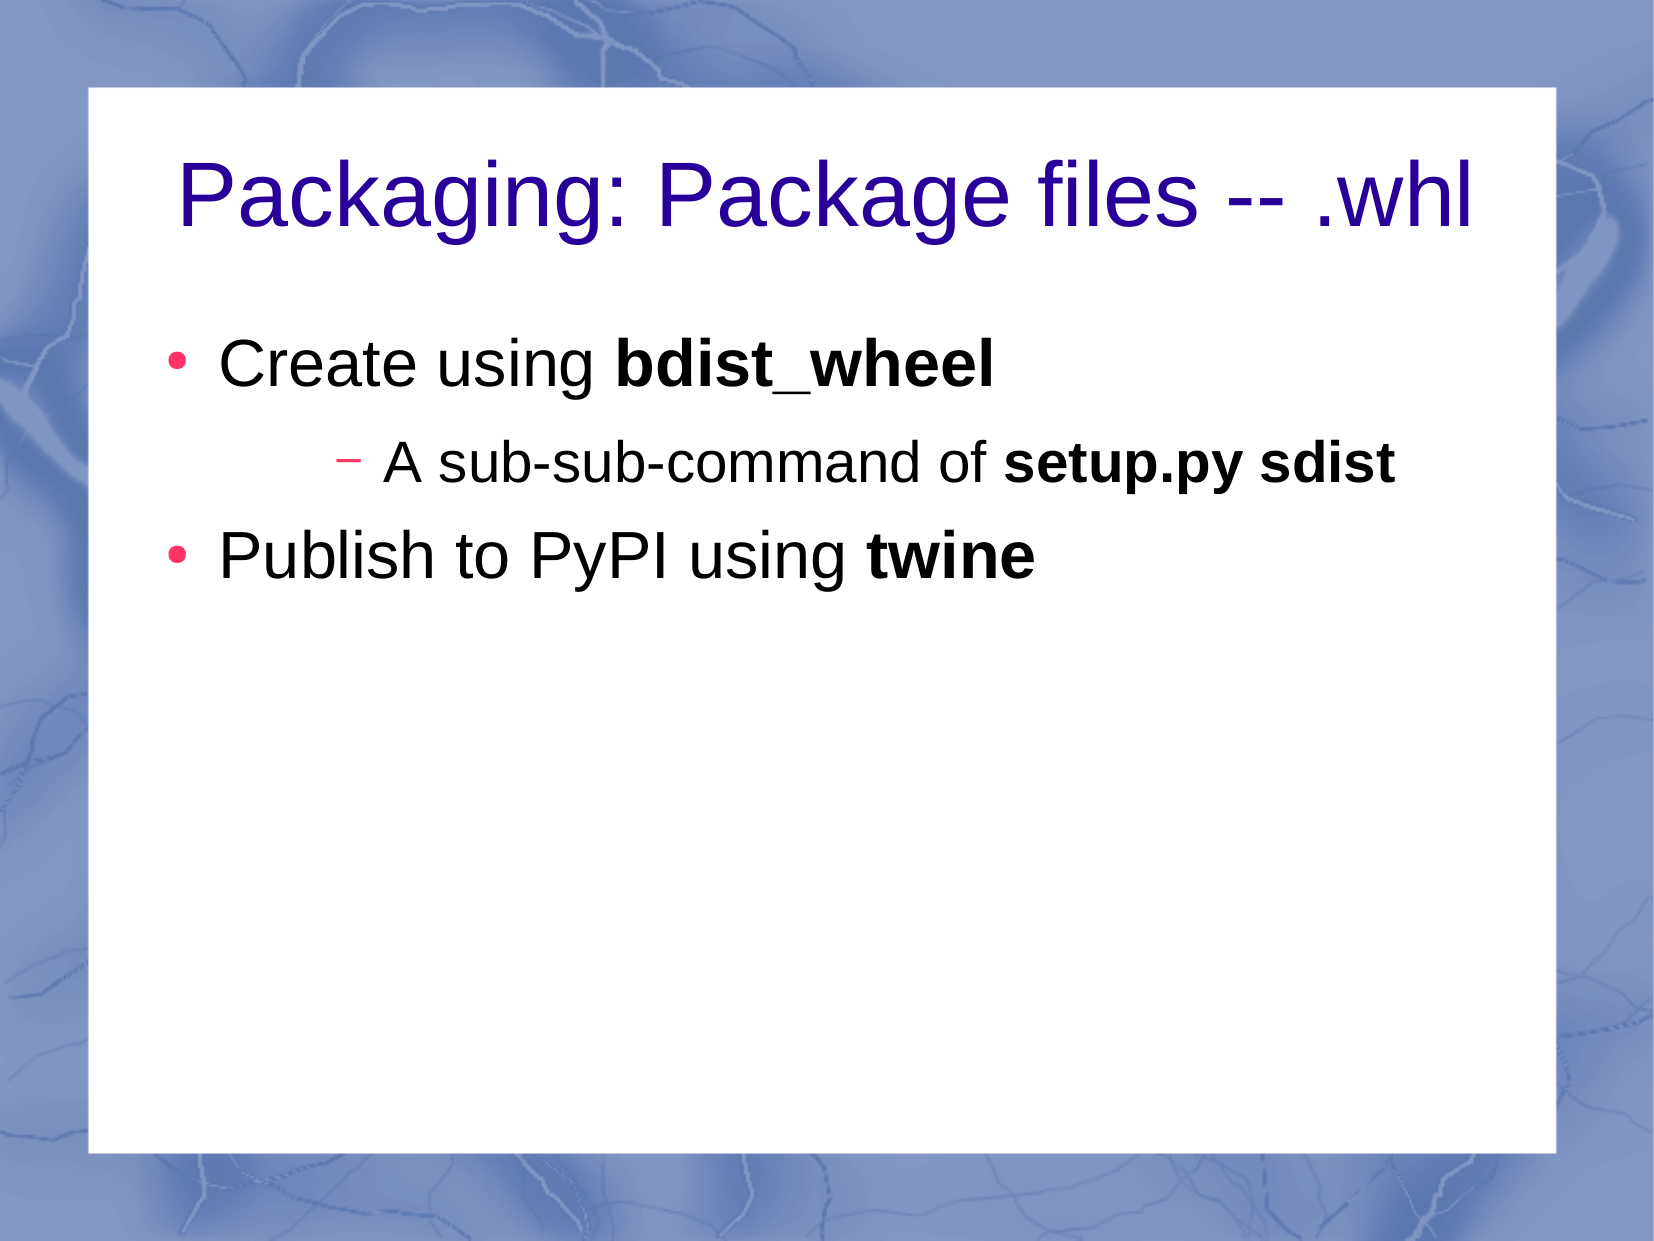

# Packaging: Package files -- .whl
Create using bdist_wheel
A sub-sub-command of setup.py sdist
Publish to PyPI using twine